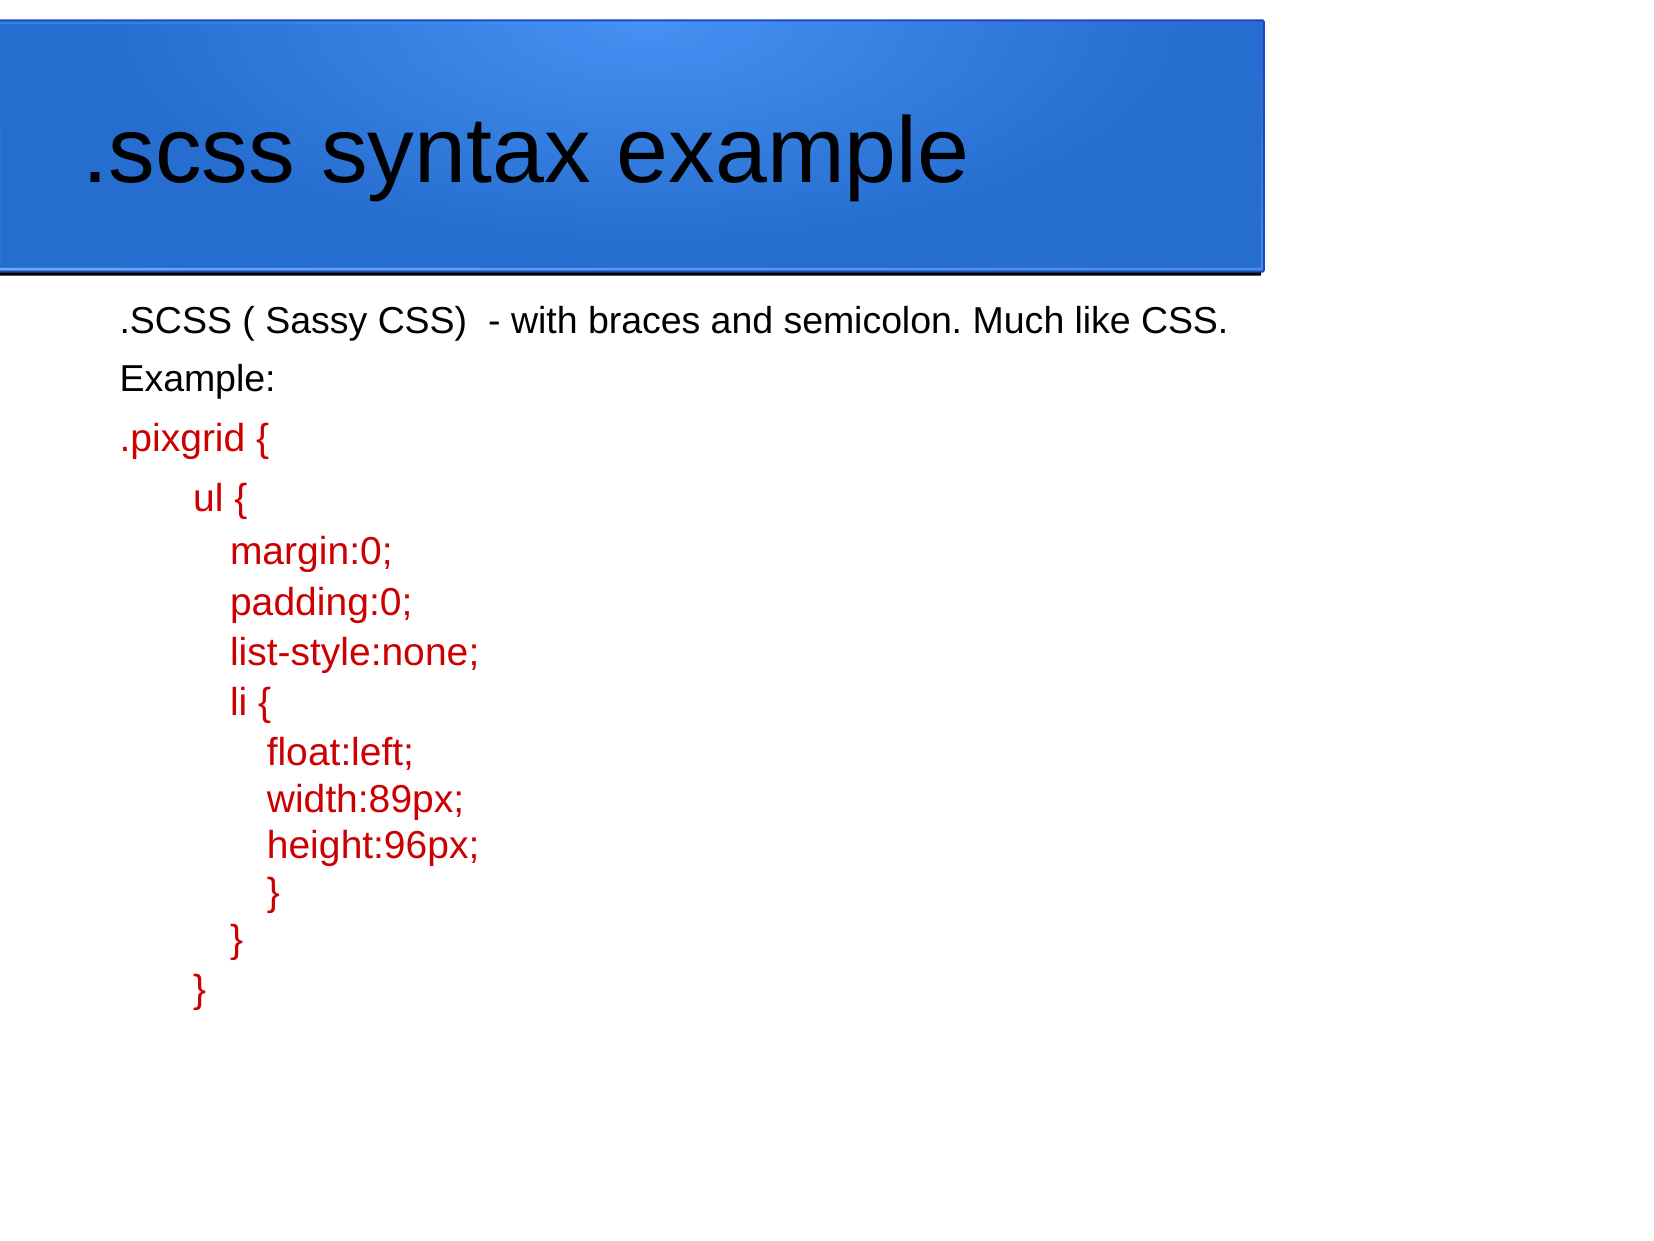

# .scss syntax example
.SCSS ( Sassy CSS) - with braces and semicolon. Much like CSS.
Example:
.pixgrid {
ul {
margin:0;
padding:0;
list-style:none;
li {
float:left;
width:89px;
height:96px;
}
}
}